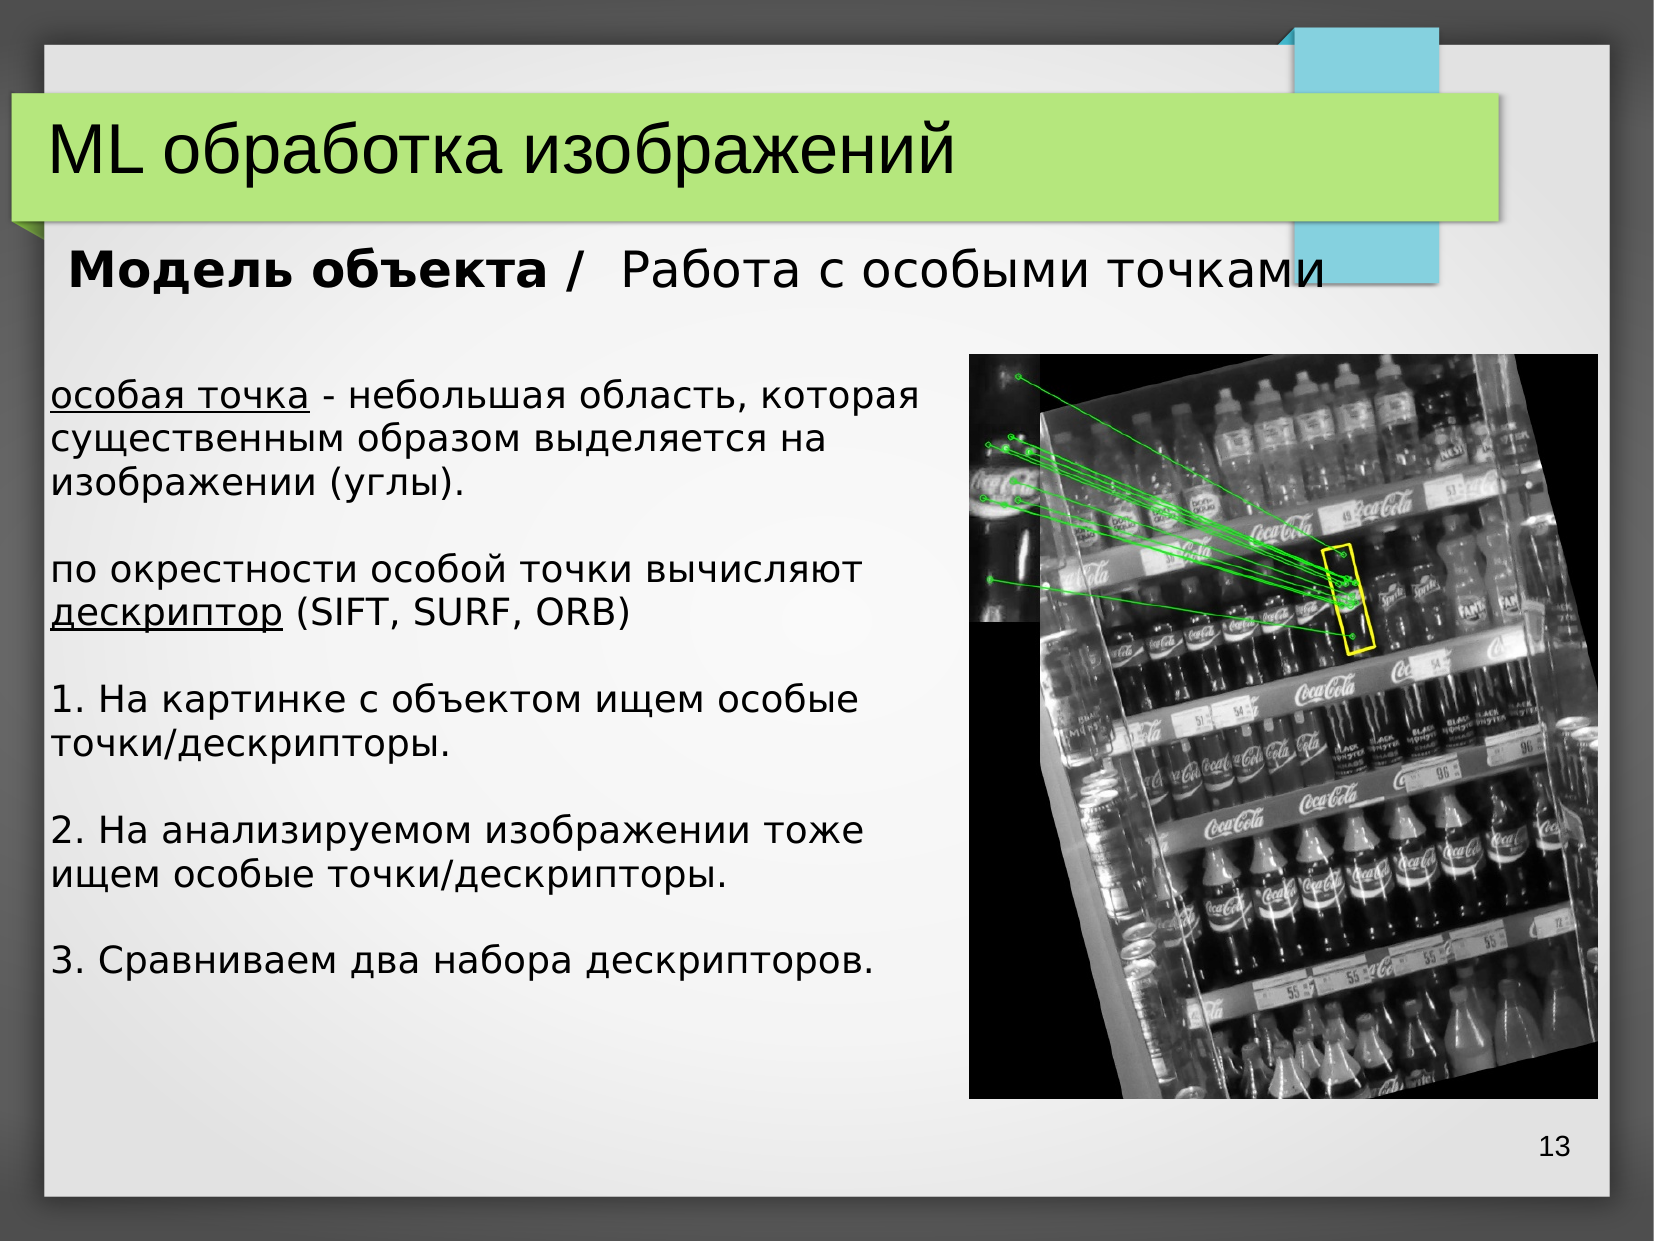

# ML обработка изображений
Модель объекта / Работа с особыми точками
особая точка - небольшая область, которая существенным образом выделяется на изображении (углы).
по окрестности особой точки вычисляют дескриптор (SIFT, SURF, ORB)
1. На картинке с объектом ищем особые точки/дескрипторы.
2. На анализируемом изображении тоже ищем особые точки/дескрипторы.
3. Сравниваем два набора дескрипторов.
13